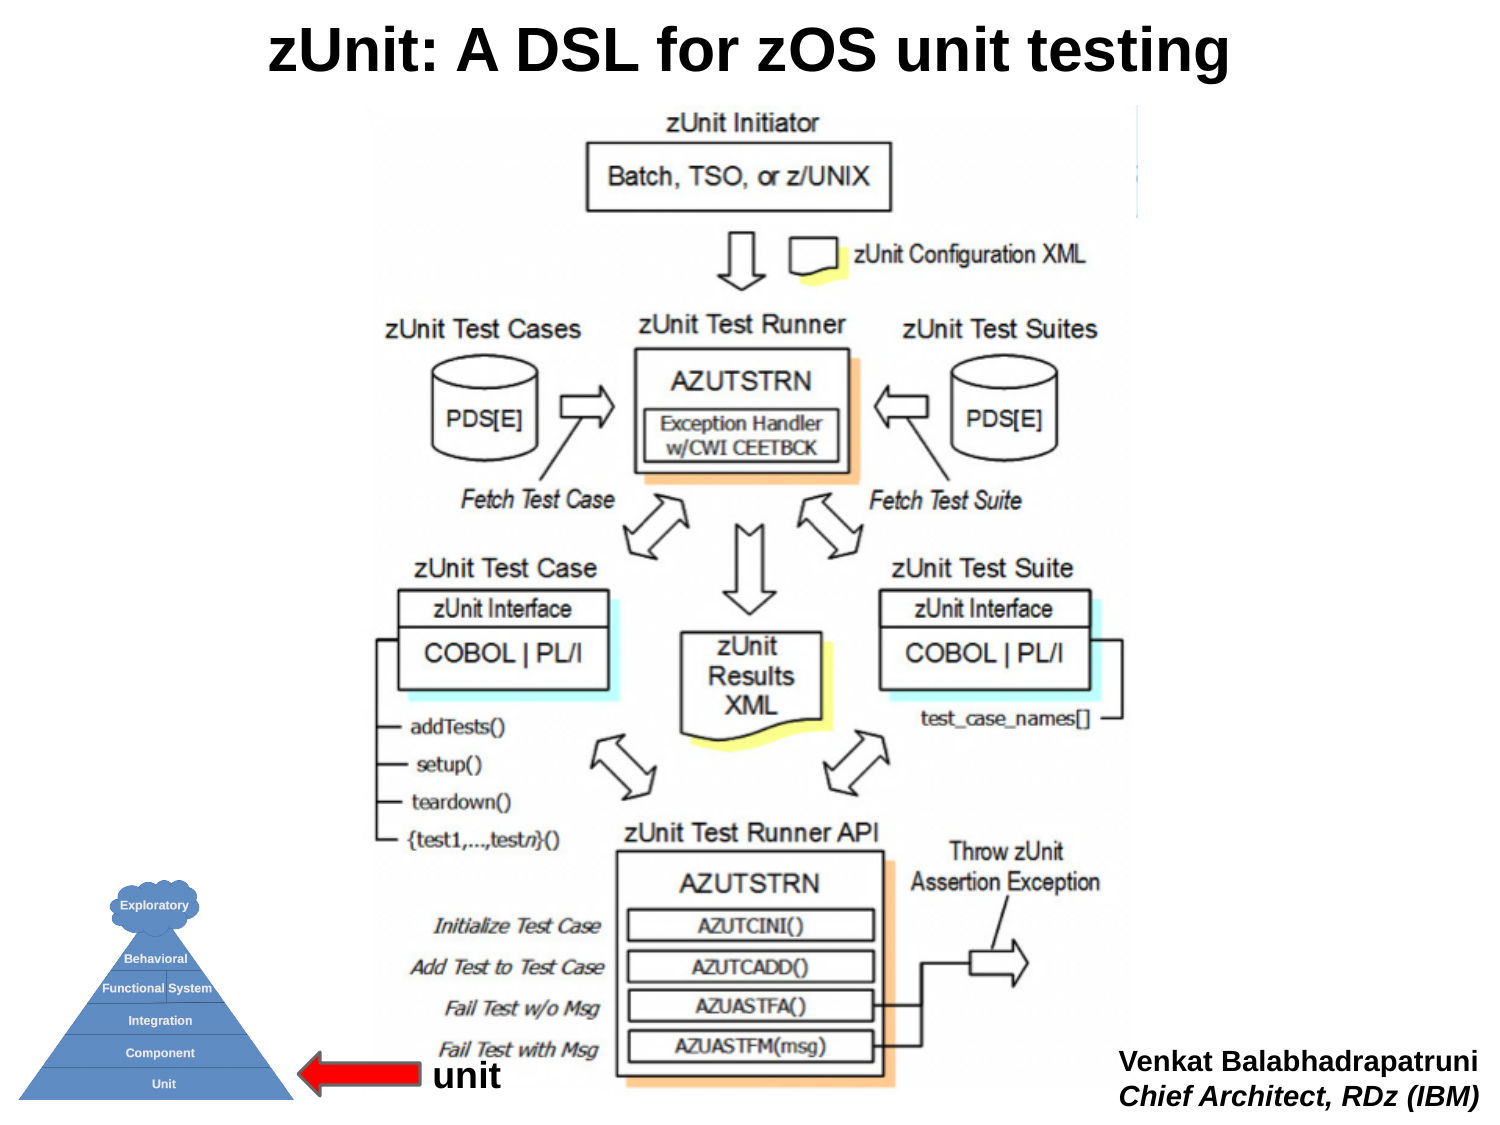

zUnit: A DSL for zOS unit testing
Venkat Balabhadrapatruni
Chief Architect, RDz (IBM)
unit